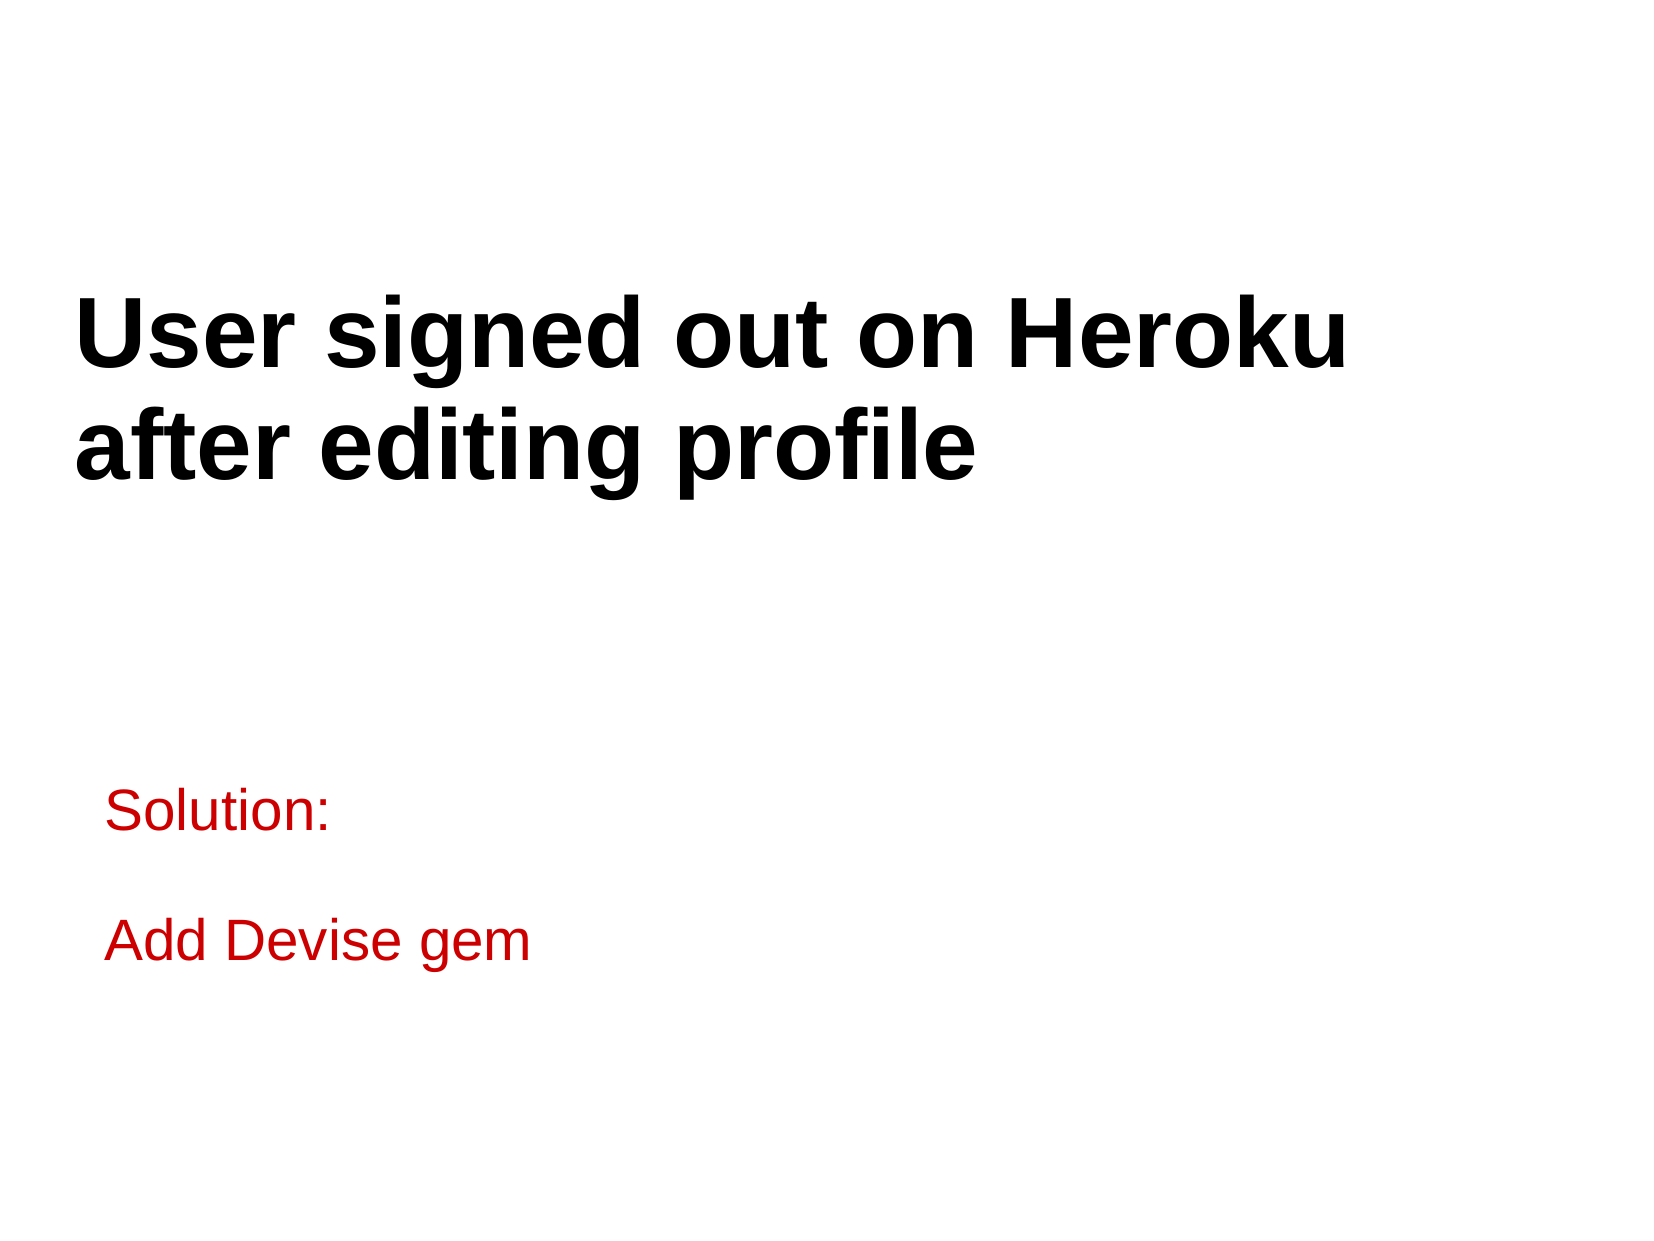

User signed out on Heroku after editing profile
Solution:
Add Devise gem